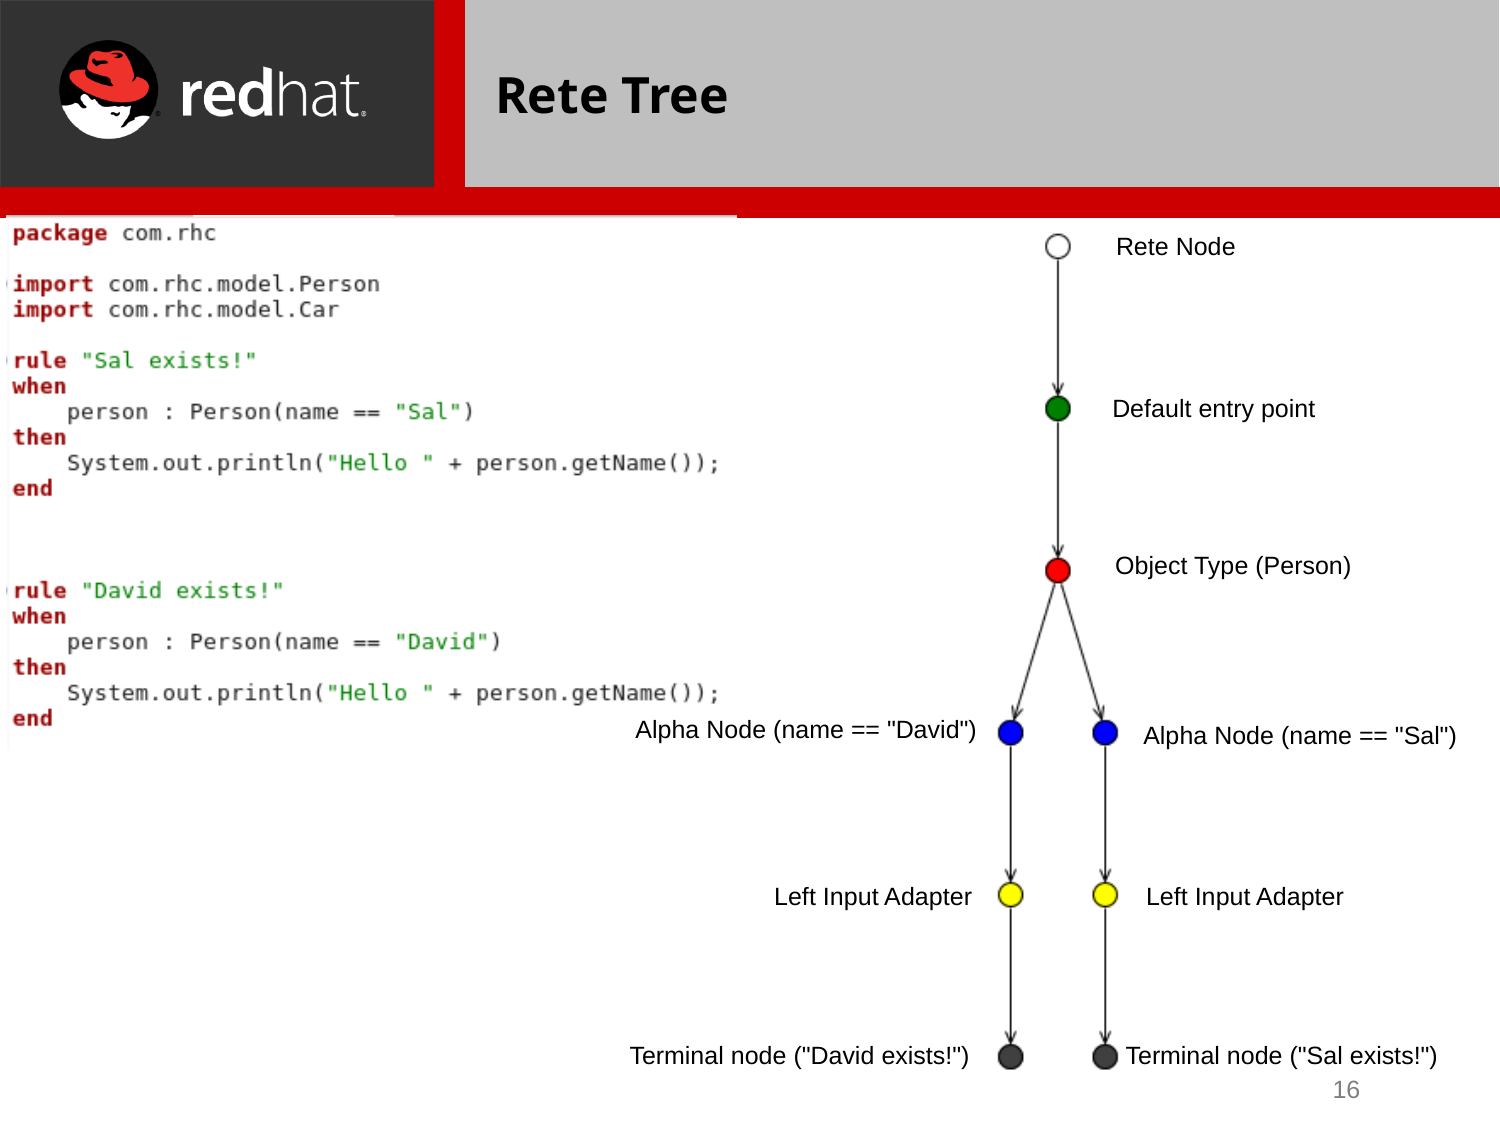

# Rete Tree
Rete Node
Default entry point
Object Type (Person)
Alpha Node (name == "David")
Alpha Node (name == "Sal")
Left Input Adapter
Left Input Adapter
Terminal node ("Sal exists!")
Terminal node ("David exists!")